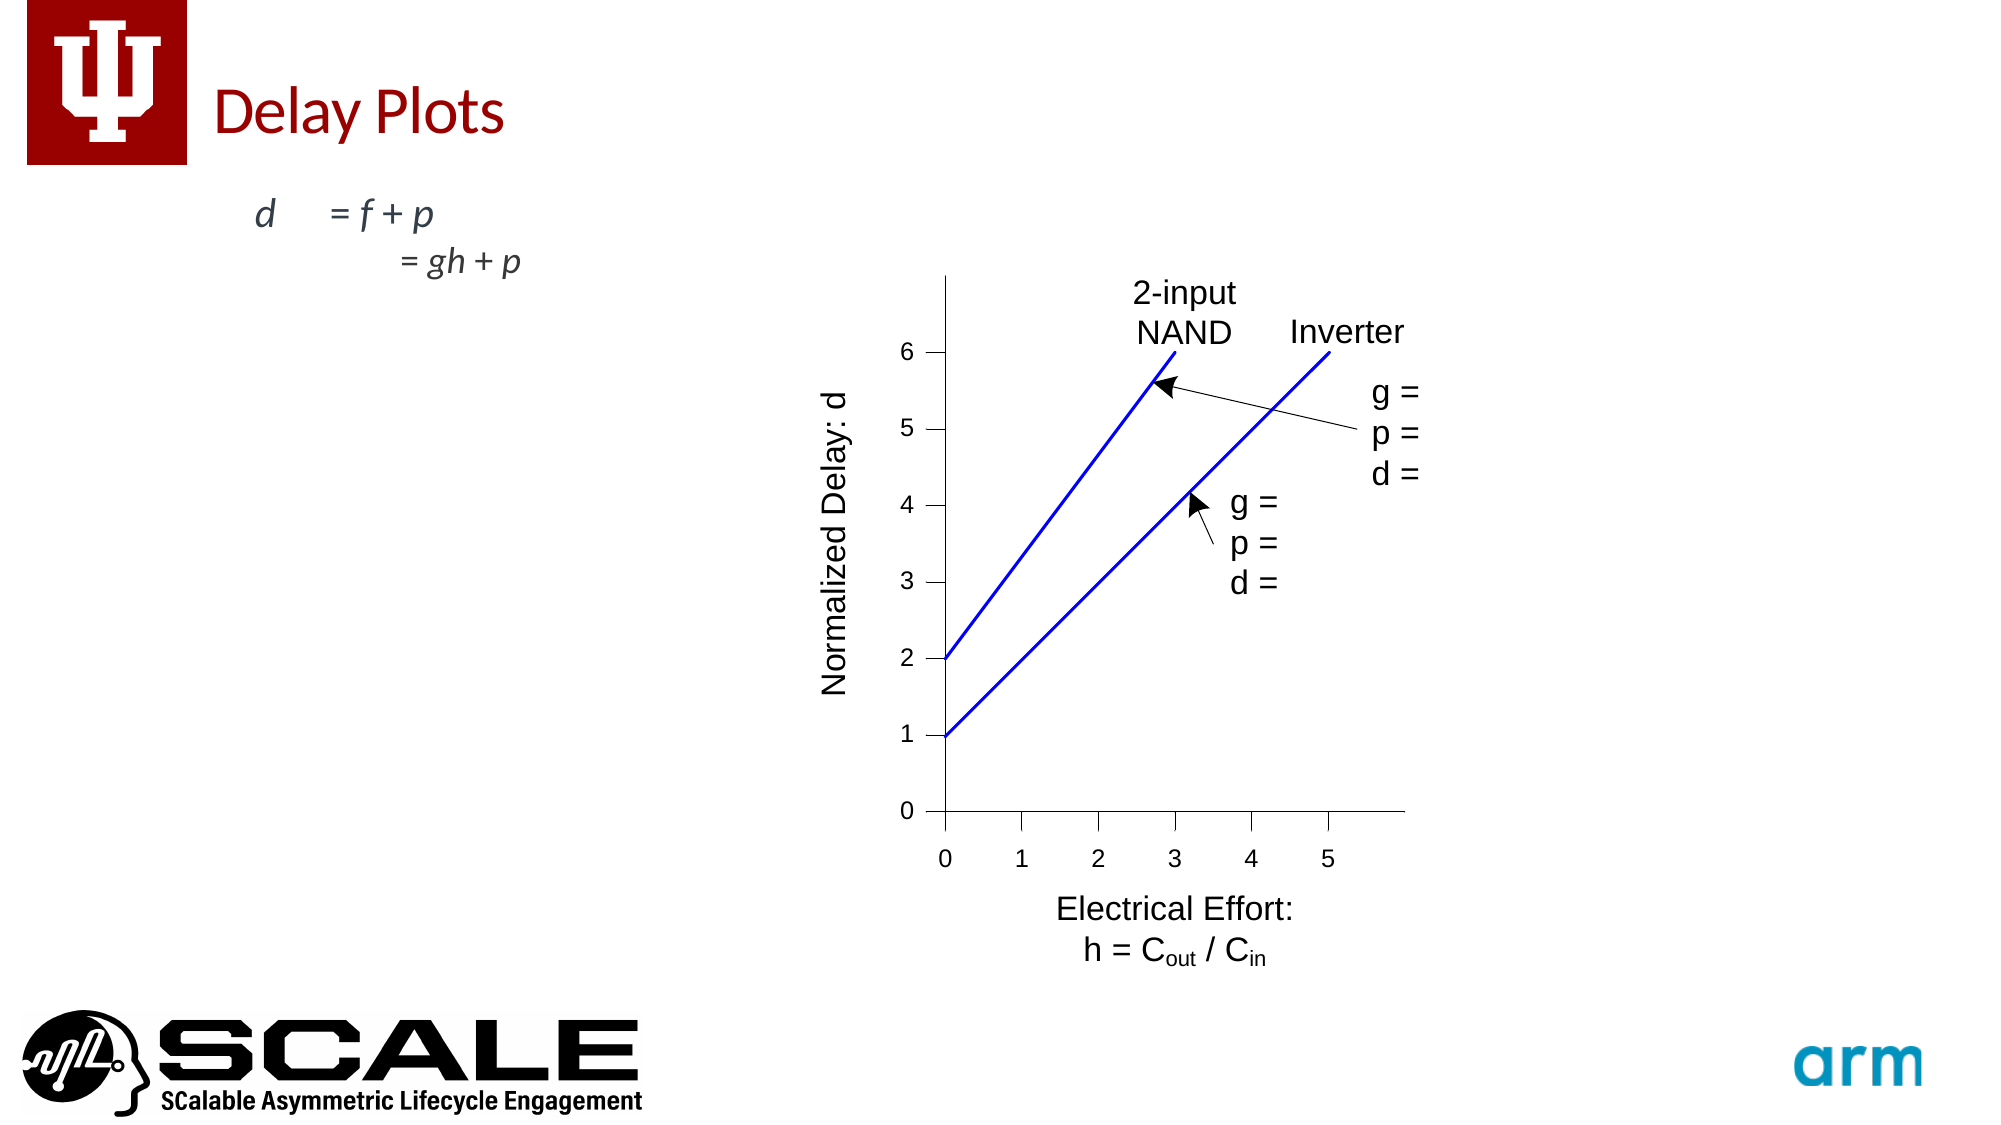

Delay Plots
# d 	= f + p
 		= gh + p
What about
	NOR2?